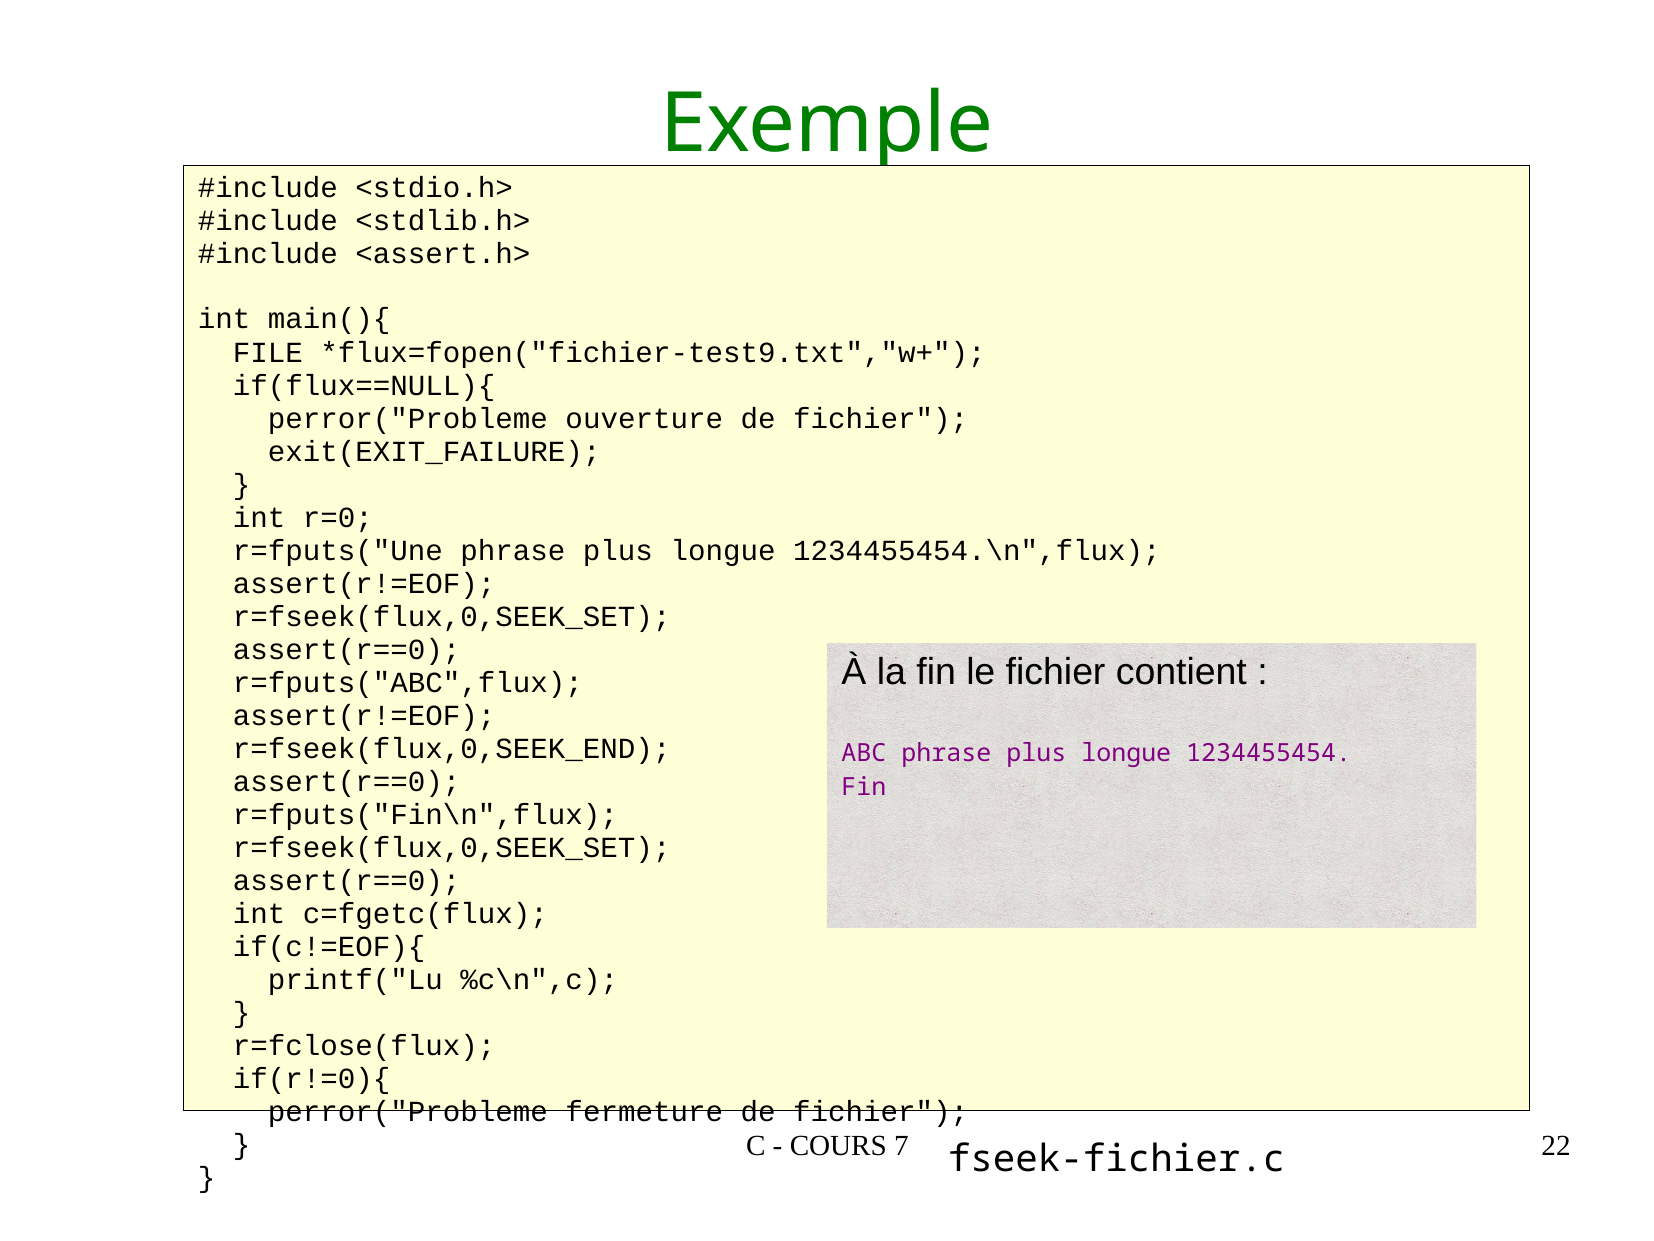

# Exemple
#include <stdio.h>
#include <stdlib.h>
#include <assert.h>
int main(){
 FILE *flux=fopen("fichier-test9.txt","w+");
 if(flux==NULL){
 perror("Probleme ouverture de fichier");
 exit(EXIT_FAILURE);
 }
 int r=0;
 r=fputs("Une phrase plus longue 1234455454.\n",flux);
 assert(r!=EOF);
 r=fseek(flux,0,SEEK_SET);
 assert(r==0);
 r=fputs("ABC",flux);
 assert(r!=EOF);
 r=fseek(flux,0,SEEK_END);
 assert(r==0);
 r=fputs("Fin\n",flux);
 r=fseek(flux,0,SEEK_SET);
 assert(r==0);
 int c=fgetc(flux);
 if(c!=EOF){
 printf("Lu %c\n",c);
 }
 r=fclose(flux);
 if(r!=0){
 perror("Probleme fermeture de fichier");
 }
}
À la fin le fichier contient :
ABC phrase plus longue 1234455454.
Fin
fseek-fichier.c
C - COURS 7
22